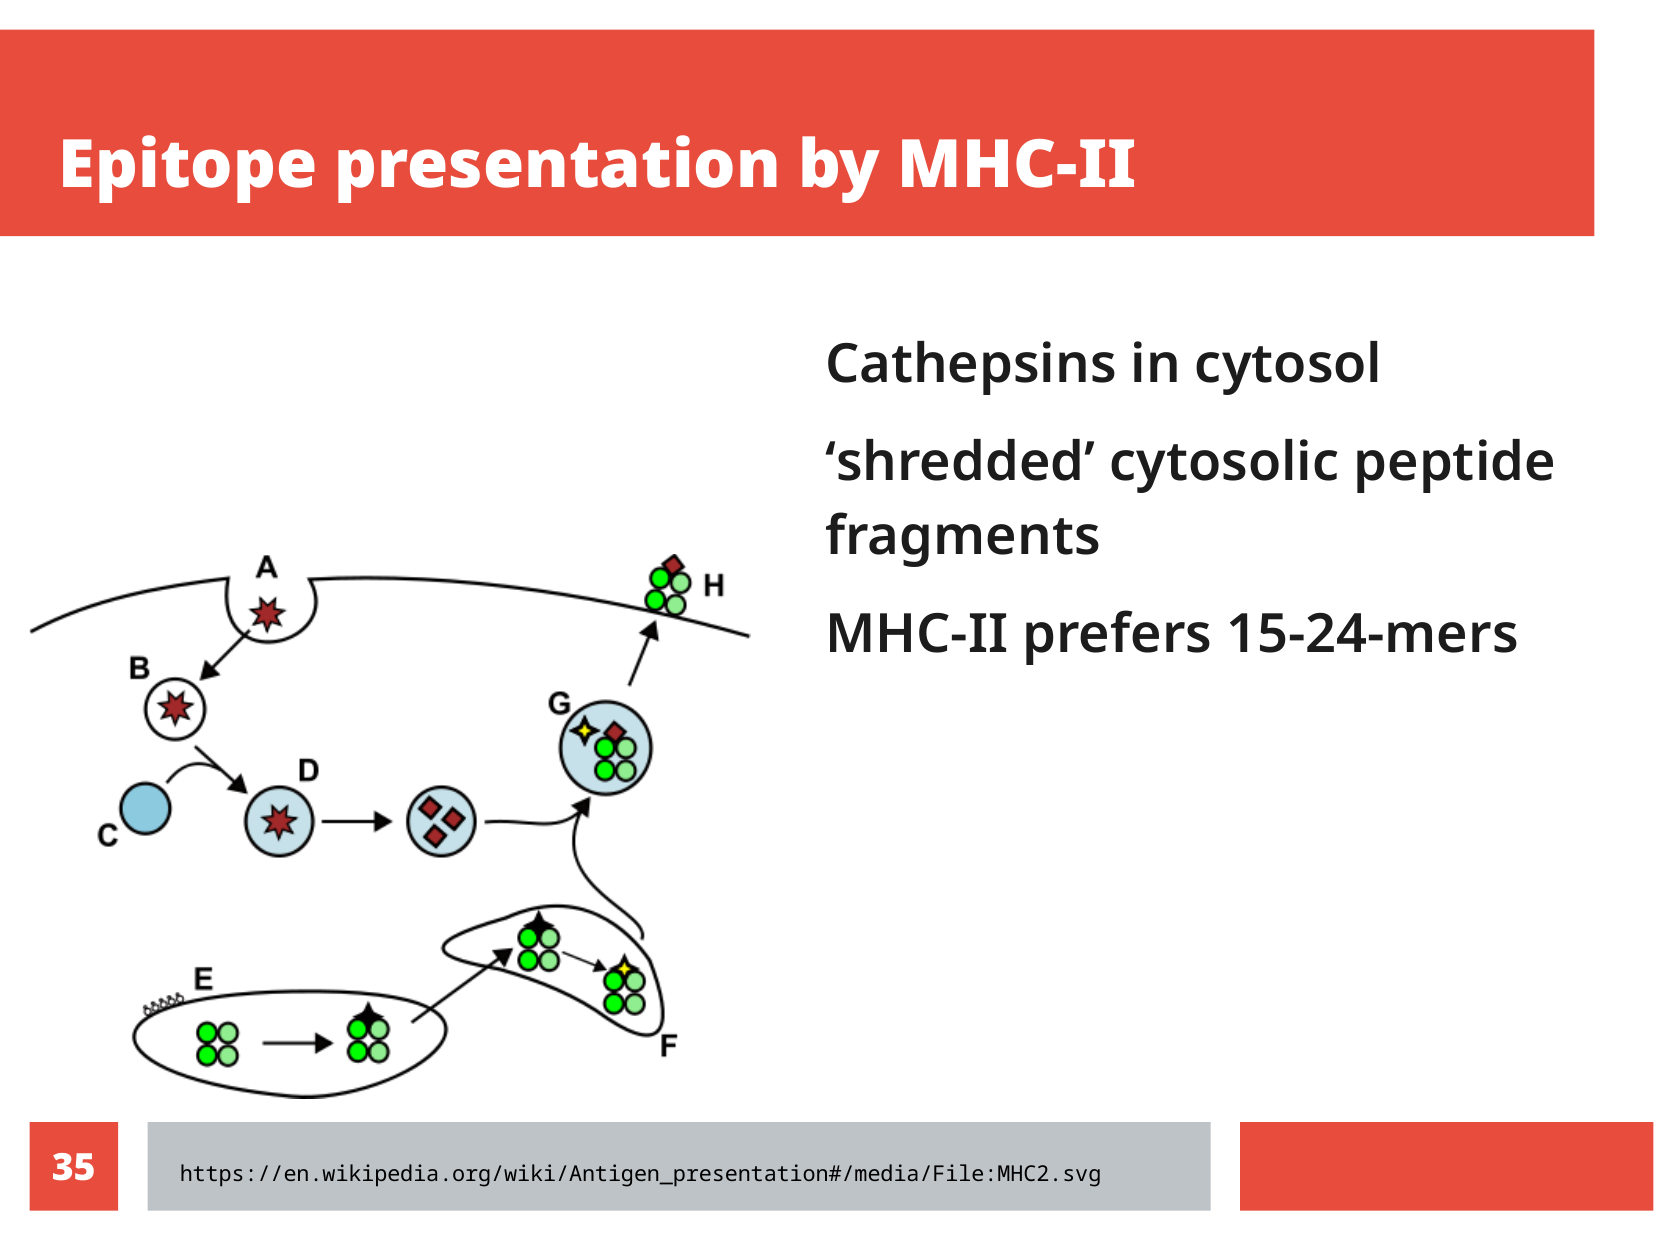

# Epitope presentation by MHC-II
Cathepsins in cytosol
‘shredded’ cytosolic peptide fragments
MHC-II prefers 15-24-mers
35
https://en.wikipedia.org/wiki/Antigen_presentation#/media/File:MHC2.svg